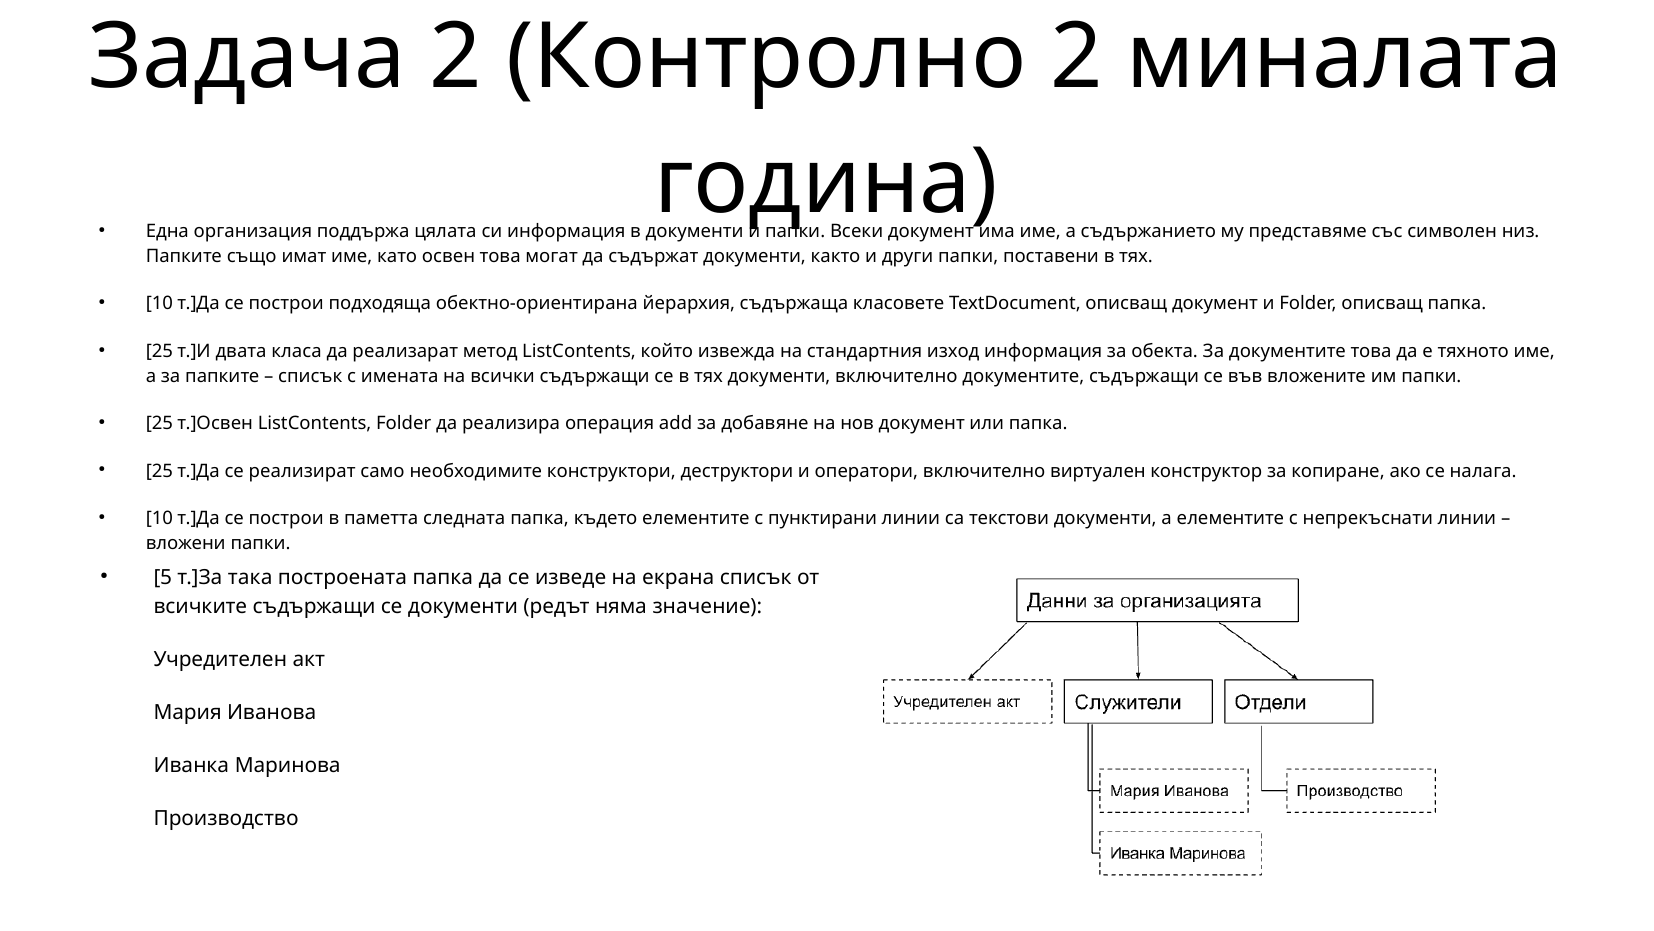

# Задача 2 (Контролно 2 миналата година)
Една организация поддържа цялата си информация в документи и папки. Всеки документ има име, а съдържанието му представяме със символен низ. Папките също имат име, като освен това могат да съдържат документи, както и други папки, поставени в тях.
[10 т.]Да се построи подходяща обектно-ориентирана йерархия, съдържаща класовете TextDocument, описващ документ и Folder, описващ папка.
[25 т.]И двата класа да реализарат метод ListContents, който извежда на стандартния изход информация за обекта. За документите това да е тяхното име, а за папките – списък с имената на всички съдържащи се в тях документи, включително документите, съдържащи се във вложените им папки.
[25 т.]Освен ListContents, Folder да реализира операция add за добавяне на нов документ или папка.
[25 т.]Да се реализират само необходимите конструктори, деструктори и оператори, включително виртуален конструктор за копиране, ако се налага.
[10 т.]Да се построи в паметта следната папка, където елементите с пунктирани линии са текстови документи, а елементите с непрекъснати линии – вложени папки.
[5 т.]За така построената папка да се изведе на екрана списък от всичките съдържащи се документи (редът няма значение):
Учредителен акт
Мария Иванова
Иванка Маринова
Производство